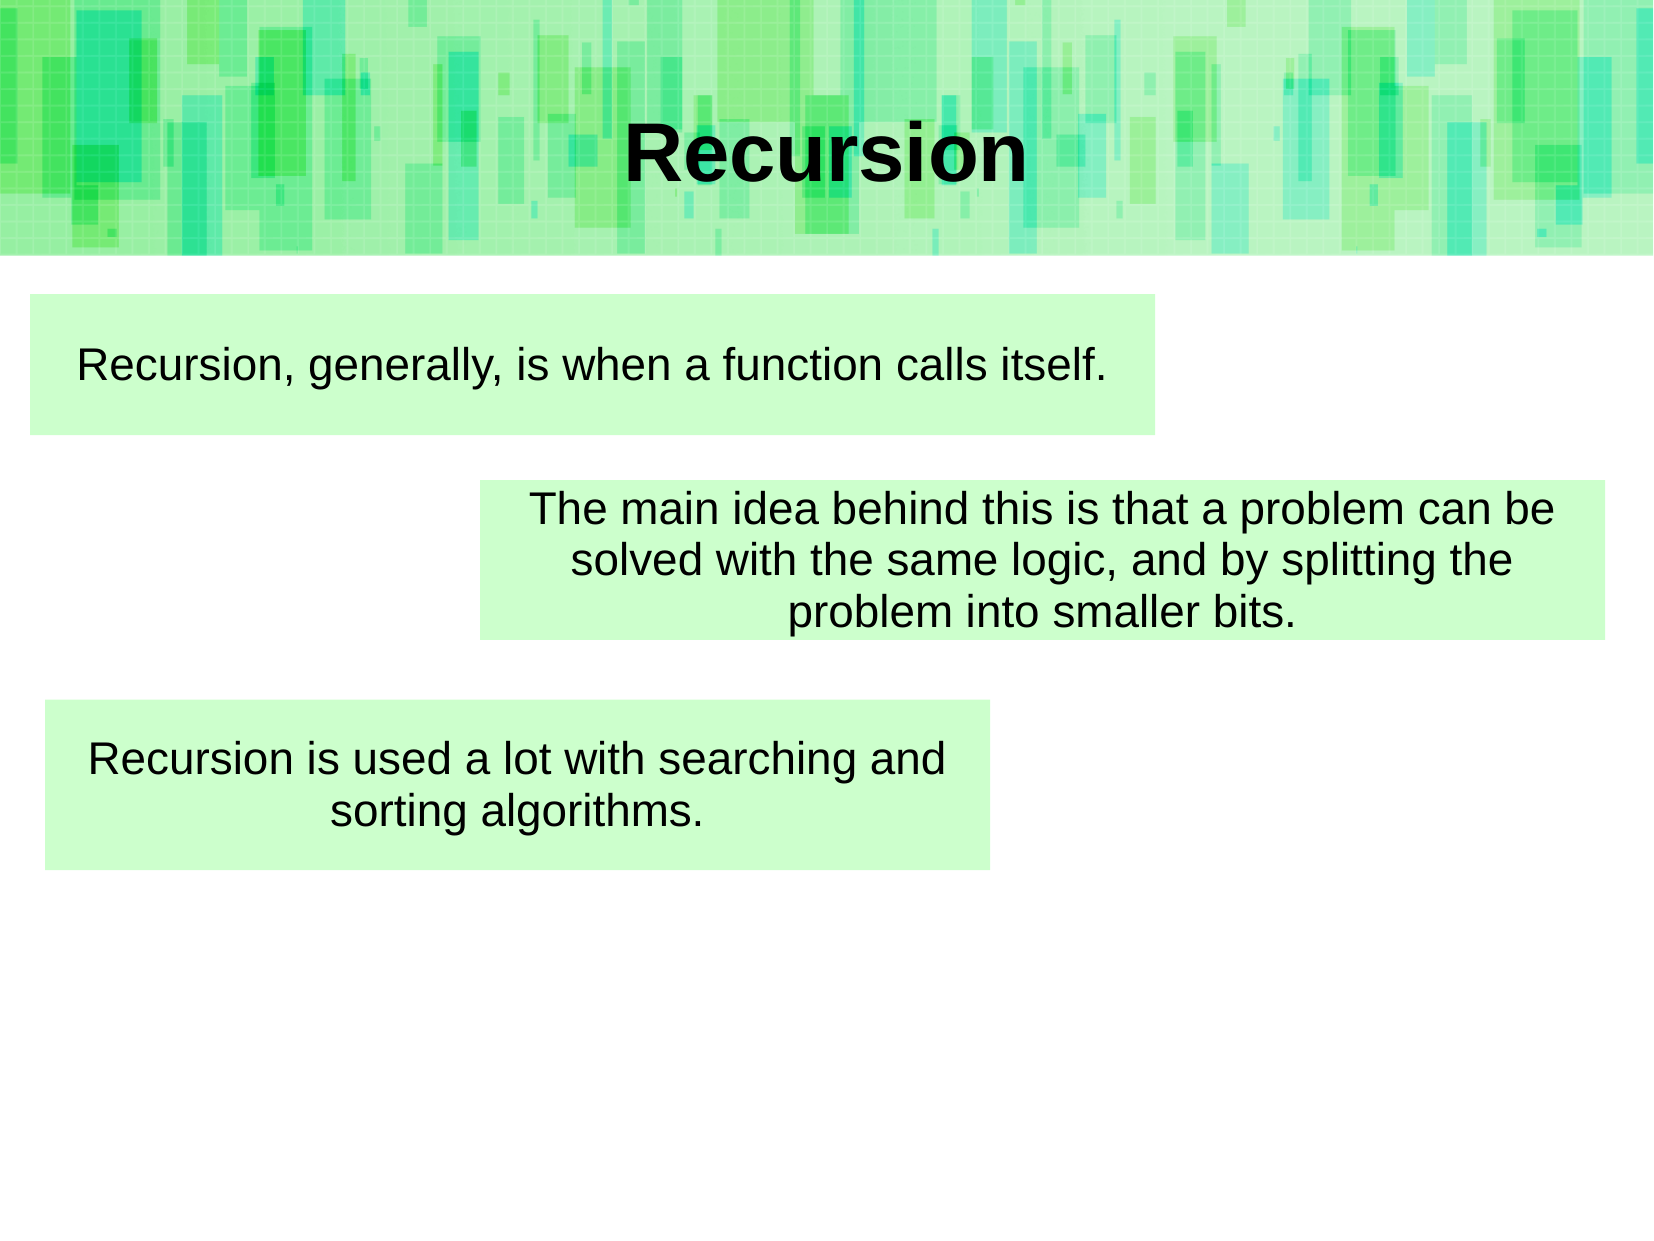

# Recursion
Recursion, generally, is when a function calls itself.
The main idea behind this is that a problem can be solved with the same logic, and by splitting the problem into smaller bits.
Recursion is used a lot with searching and sorting algorithms.